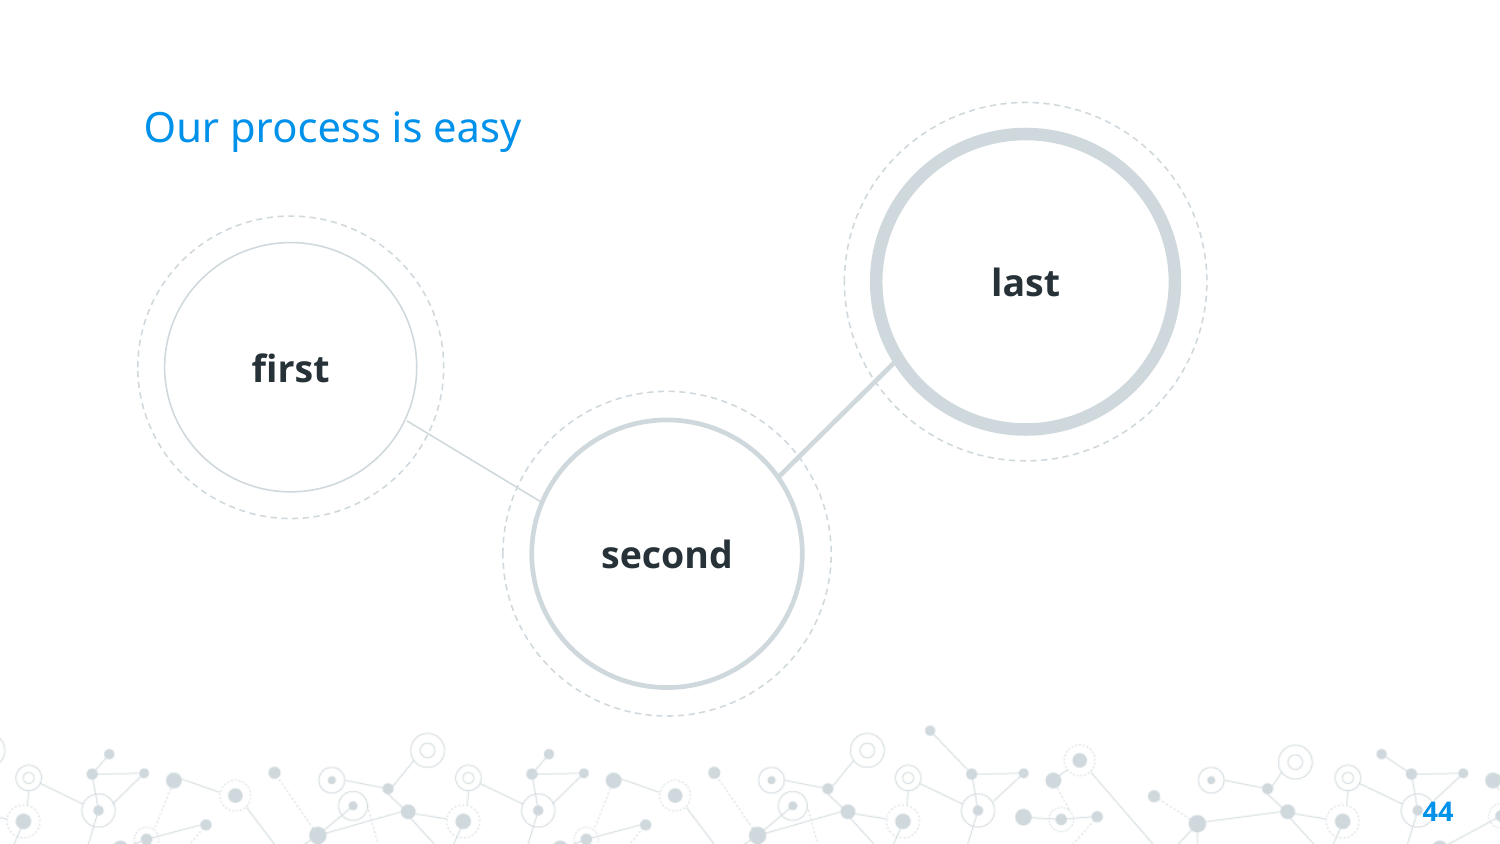

Our process is easy
last
first
second